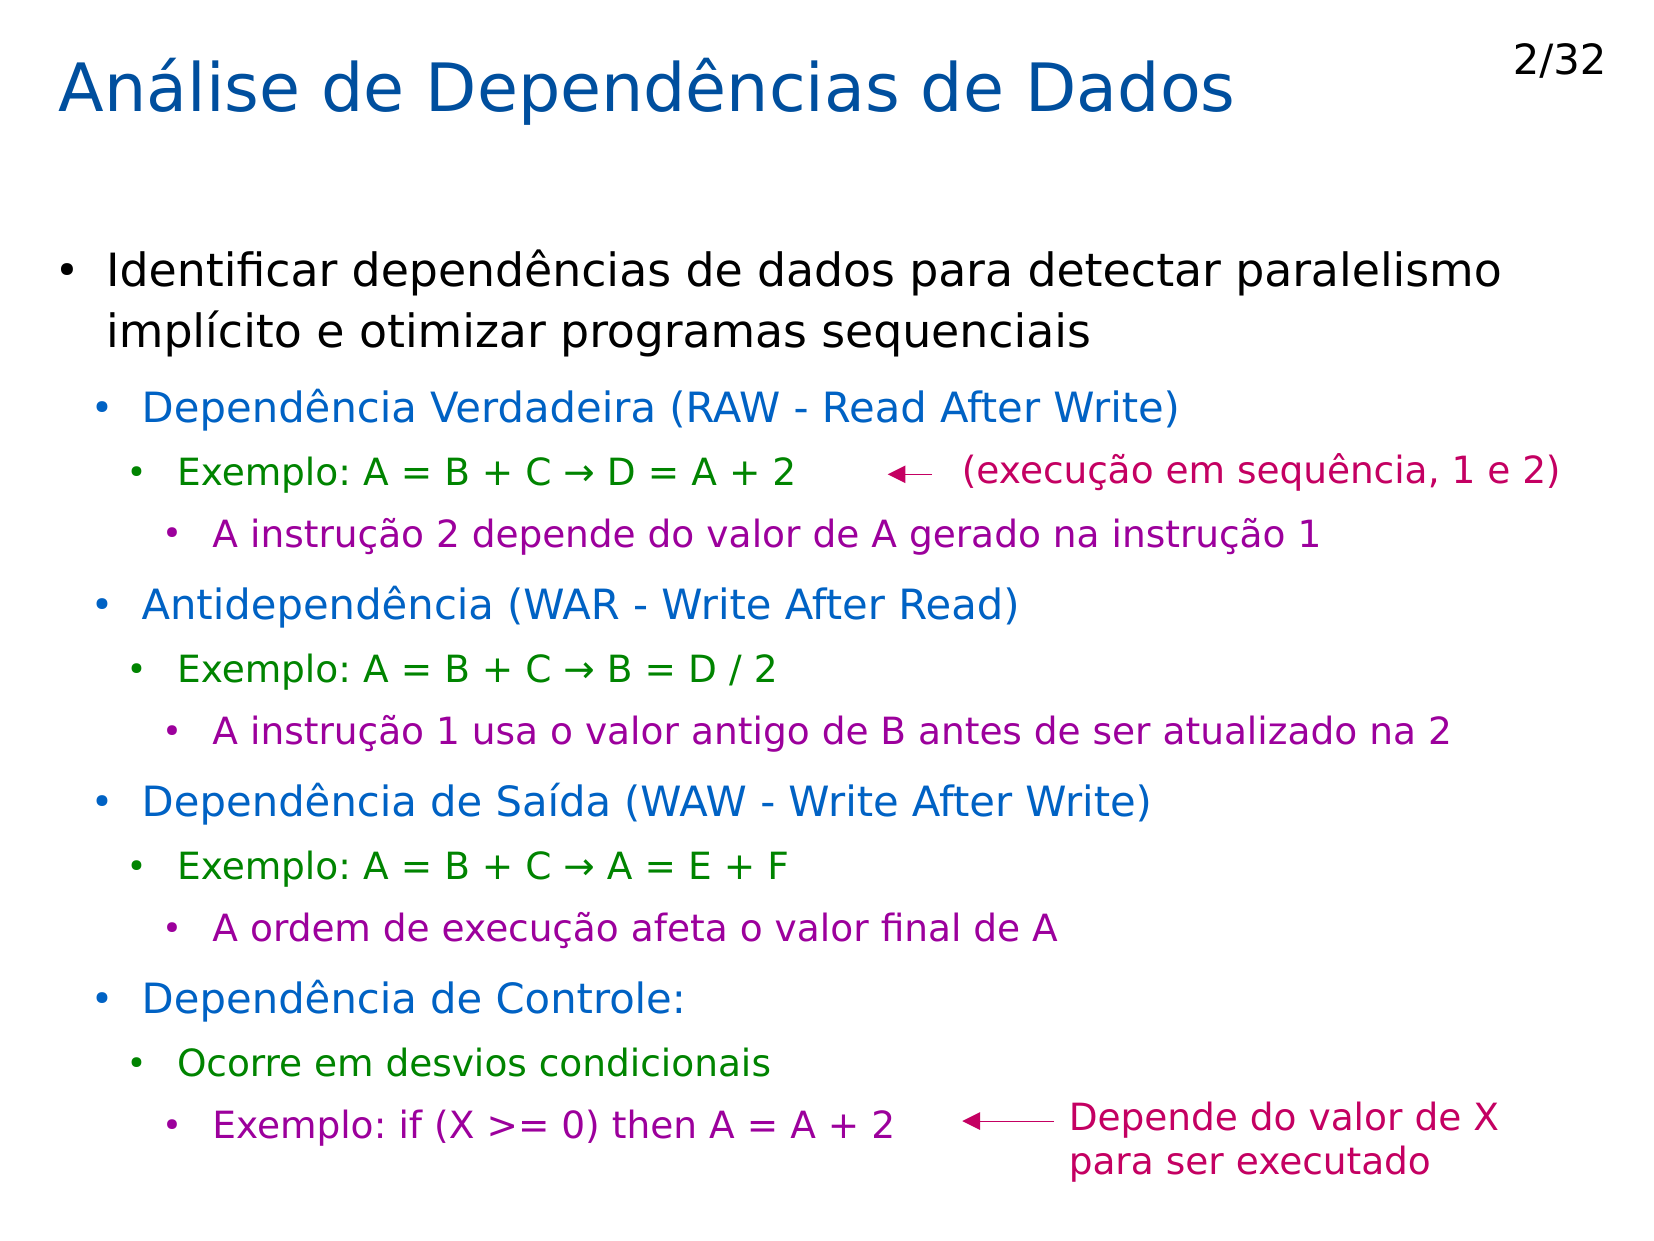

# Análise de Dependências de Dados
2
Identificar dependências de dados para detectar paralelismo implícito e otimizar programas sequenciais
Dependência Verdadeira (RAW - Read After Write)
Exemplo: A = B + C → D = A + 2
A instrução 2 depende do valor de A gerado na instrução 1
Antidependência (WAR - Write After Read)
Exemplo: A = B + C → B = D / 2
A instrução 1 usa o valor antigo de B antes de ser atualizado na 2
Dependência de Saída (WAW - Write After Write)
Exemplo: A = B + C → A = E + F
A ordem de execução afeta o valor final de A
Dependência de Controle:
Ocorre em desvios condicionais
Exemplo: if (X >= 0) then A = A + 2
(execução em sequência, 1 e 2)
Depende do valor de X para ser executado